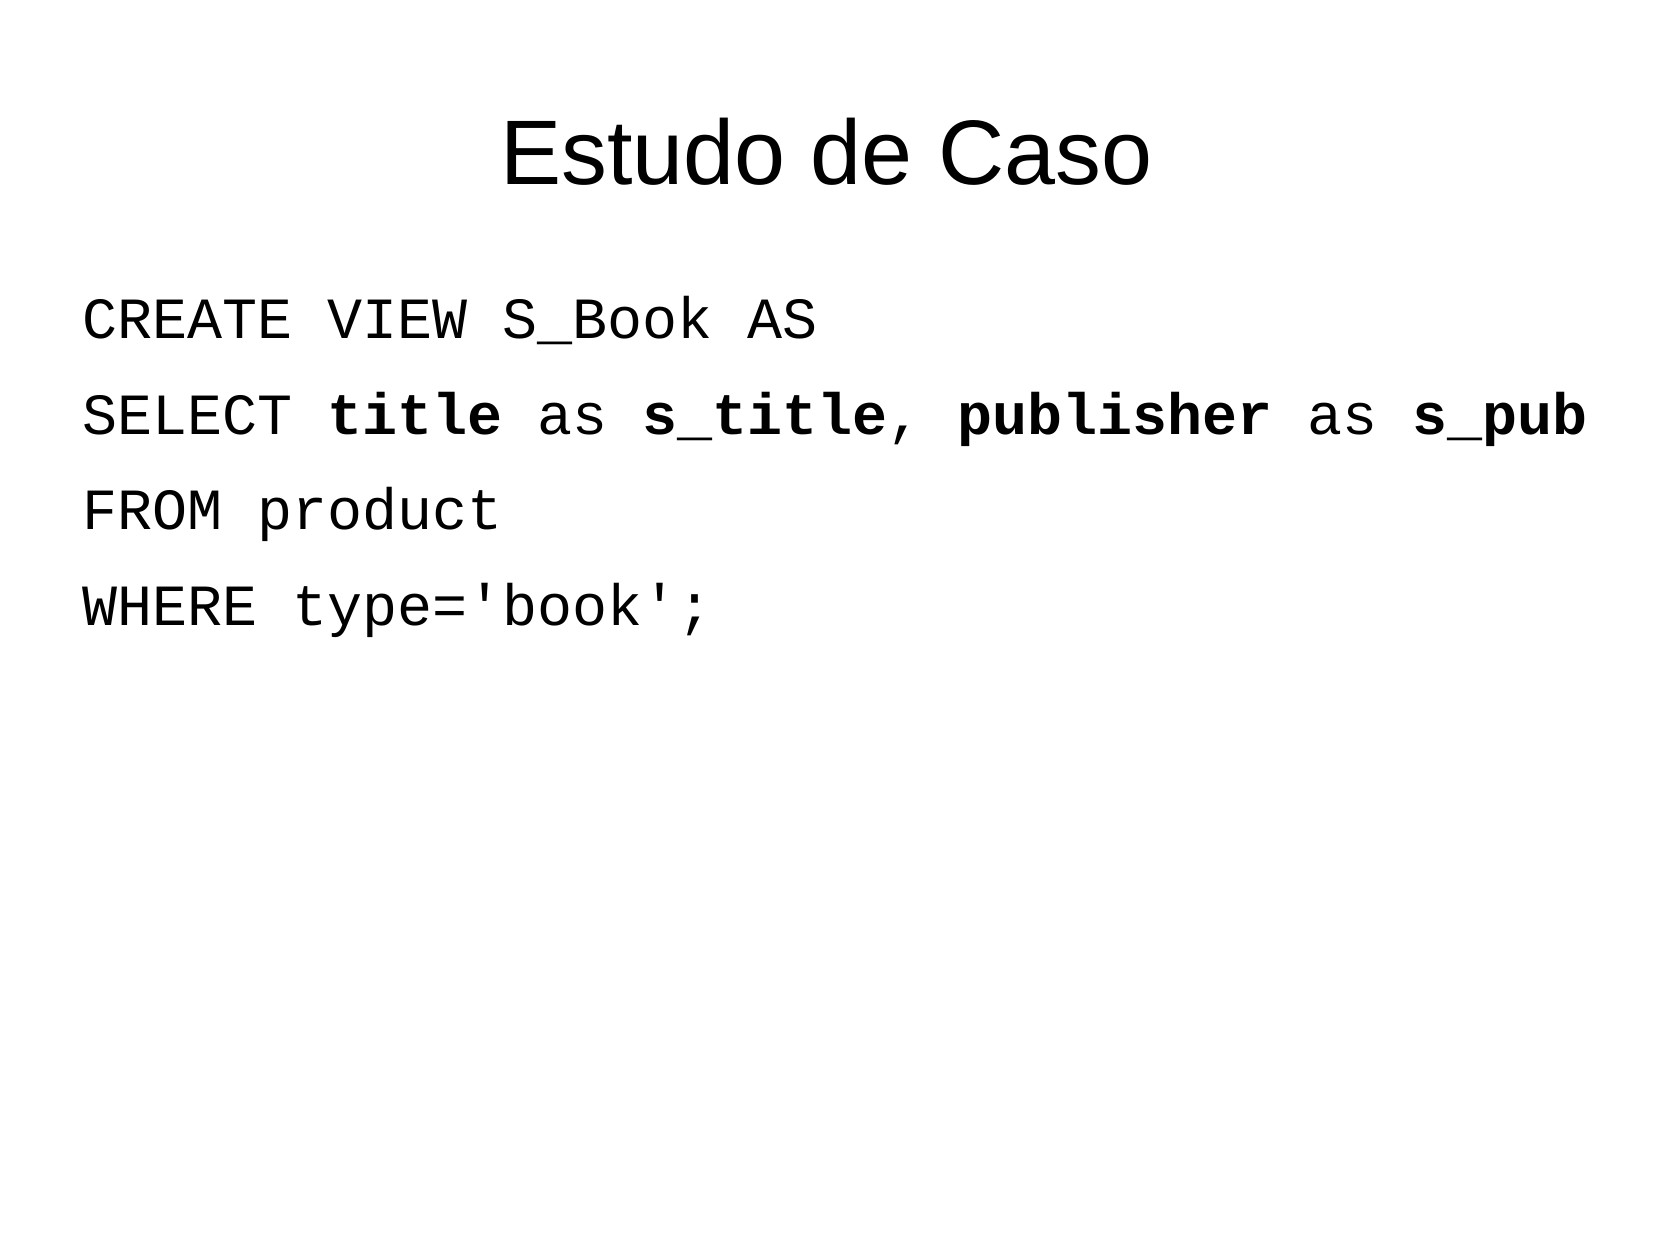

# Estudo de Caso
CREATE VIEW S_Book AS
SELECT title as s_title, publisher as s_pub
FROM product
WHERE type='book';